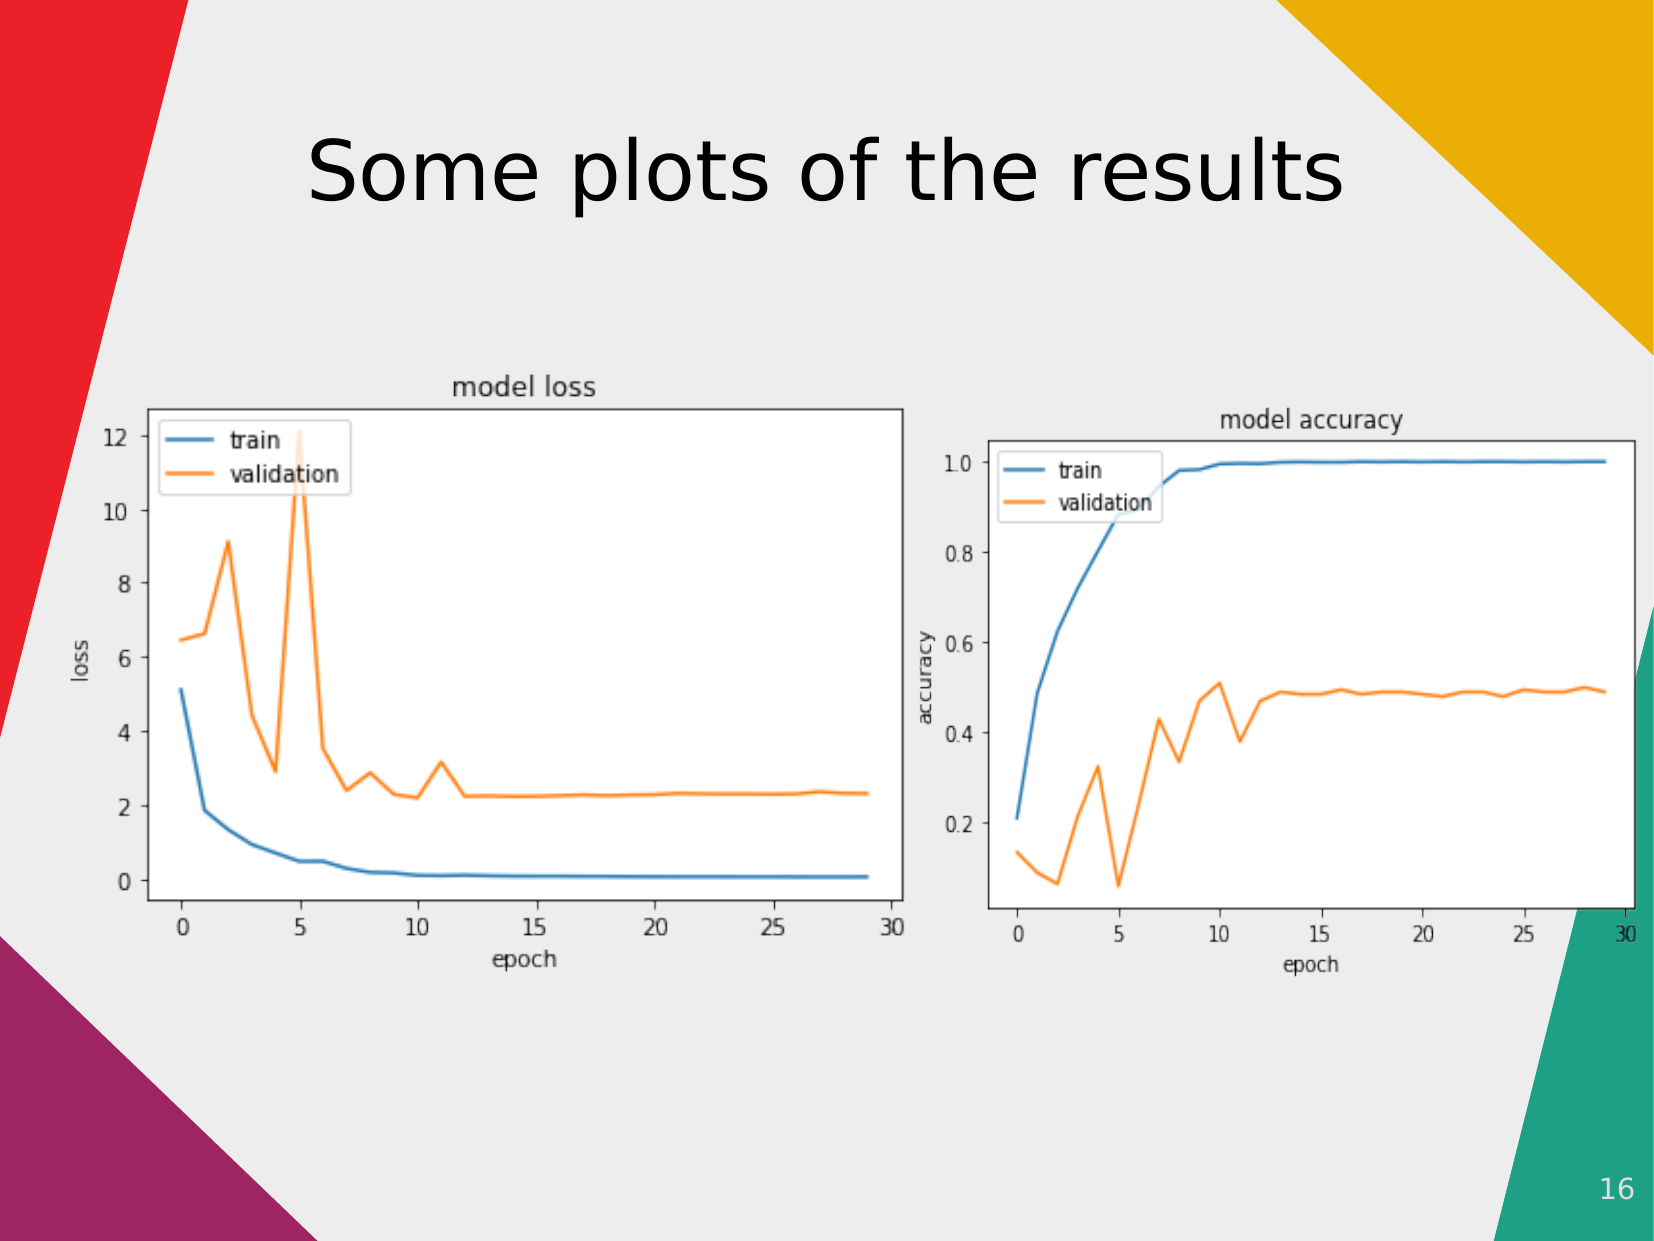

# Some plots of the results
16